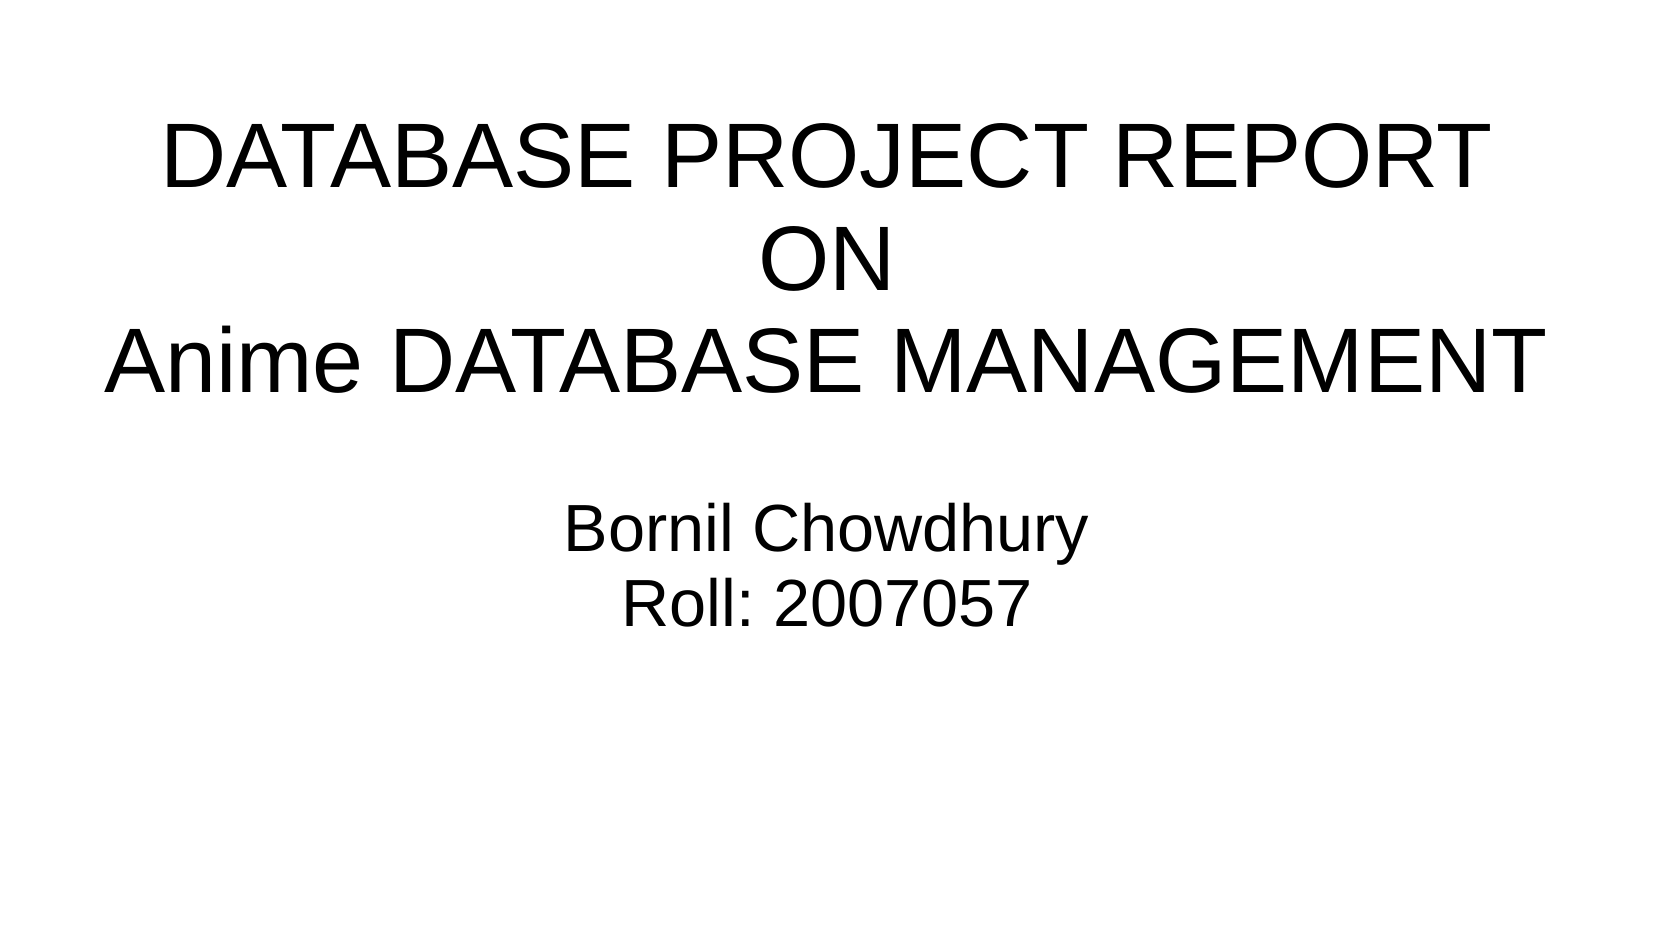

# DATABASE PROJECT REPORT ON Anime DATABASE MANAGEMENT
Bornil Chowdhury
Roll: 2007057